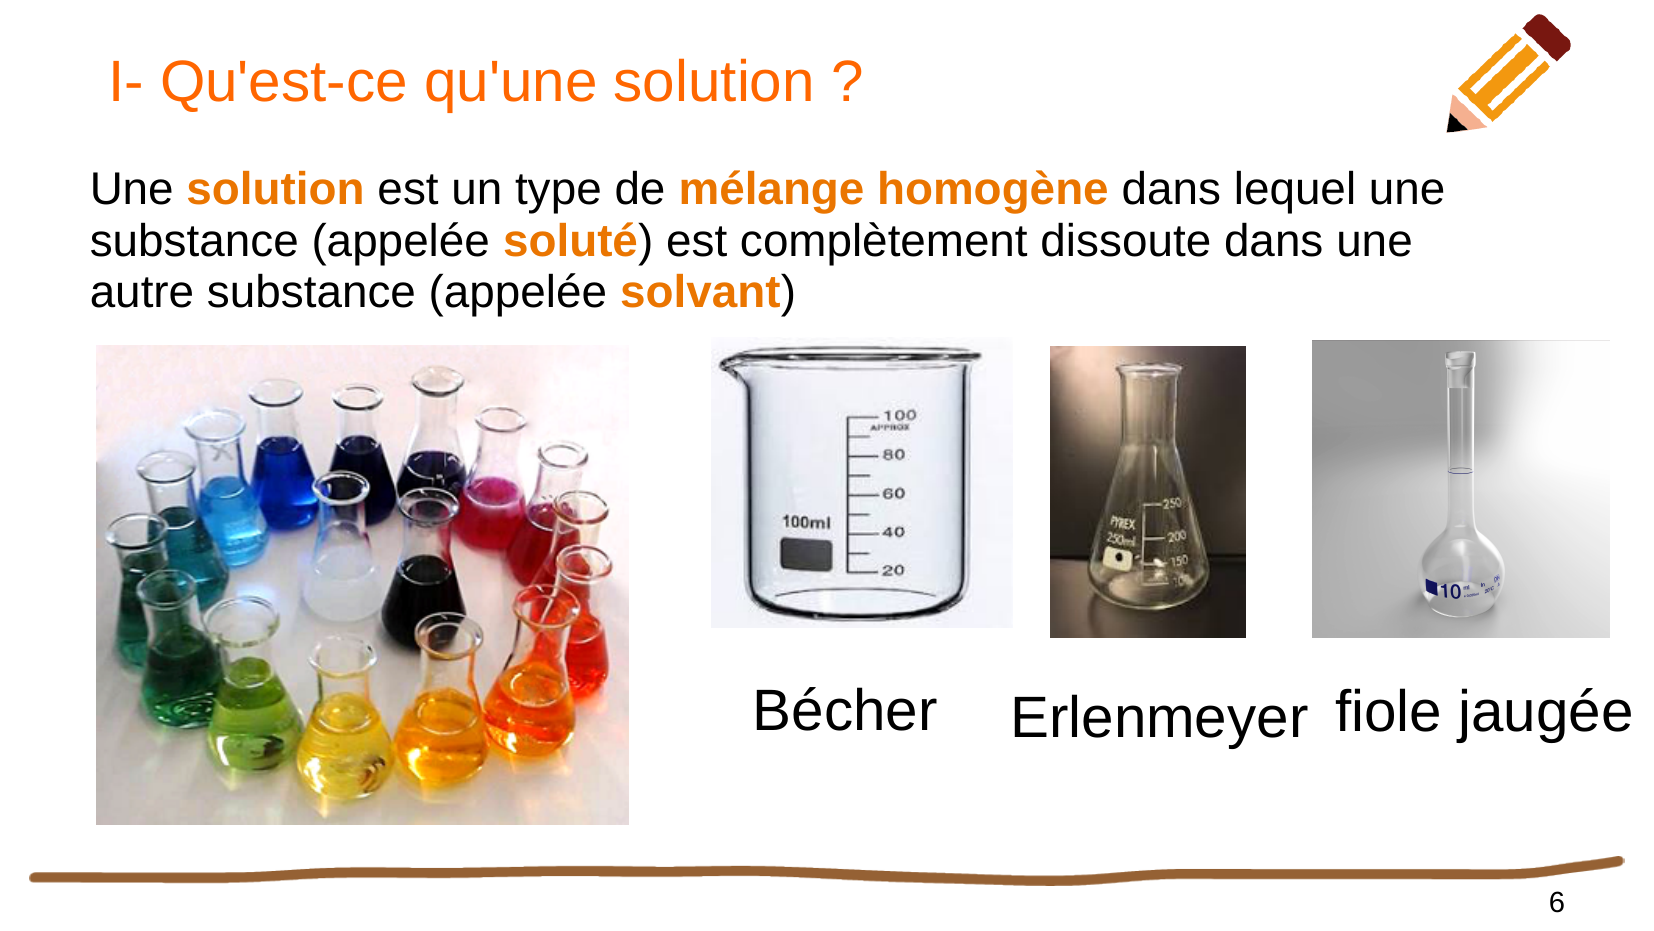

# I- Qu'est-ce qu'une solution ?
Une solution est un type de mélange homogène dans lequel une substance (appelée soluté) est complètement dissoute dans une autre substance (appelée solvant)
Bécher
fiole jaugée
Erlenmeyer
6